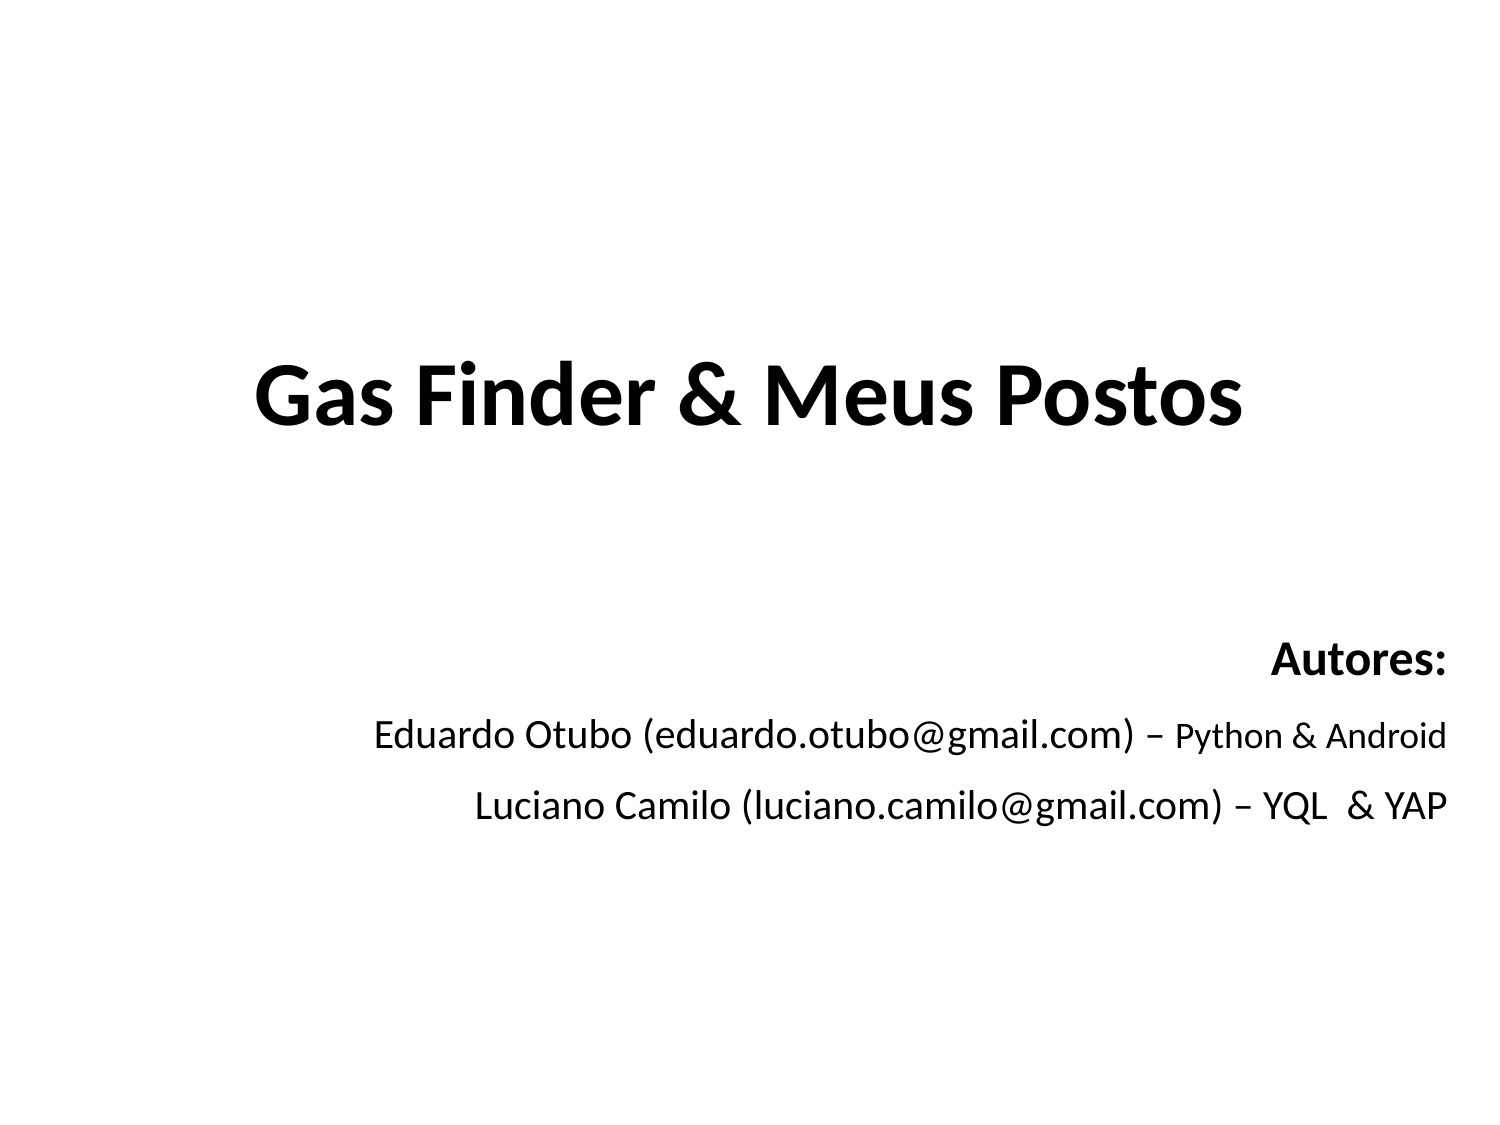

# Gas Finder & Meus Postos
Autores:
Eduardo Otubo (eduardo.otubo@gmail.com) – Python & Android
Luciano Camilo (luciano.camilo@gmail.com) – YQL & YAP